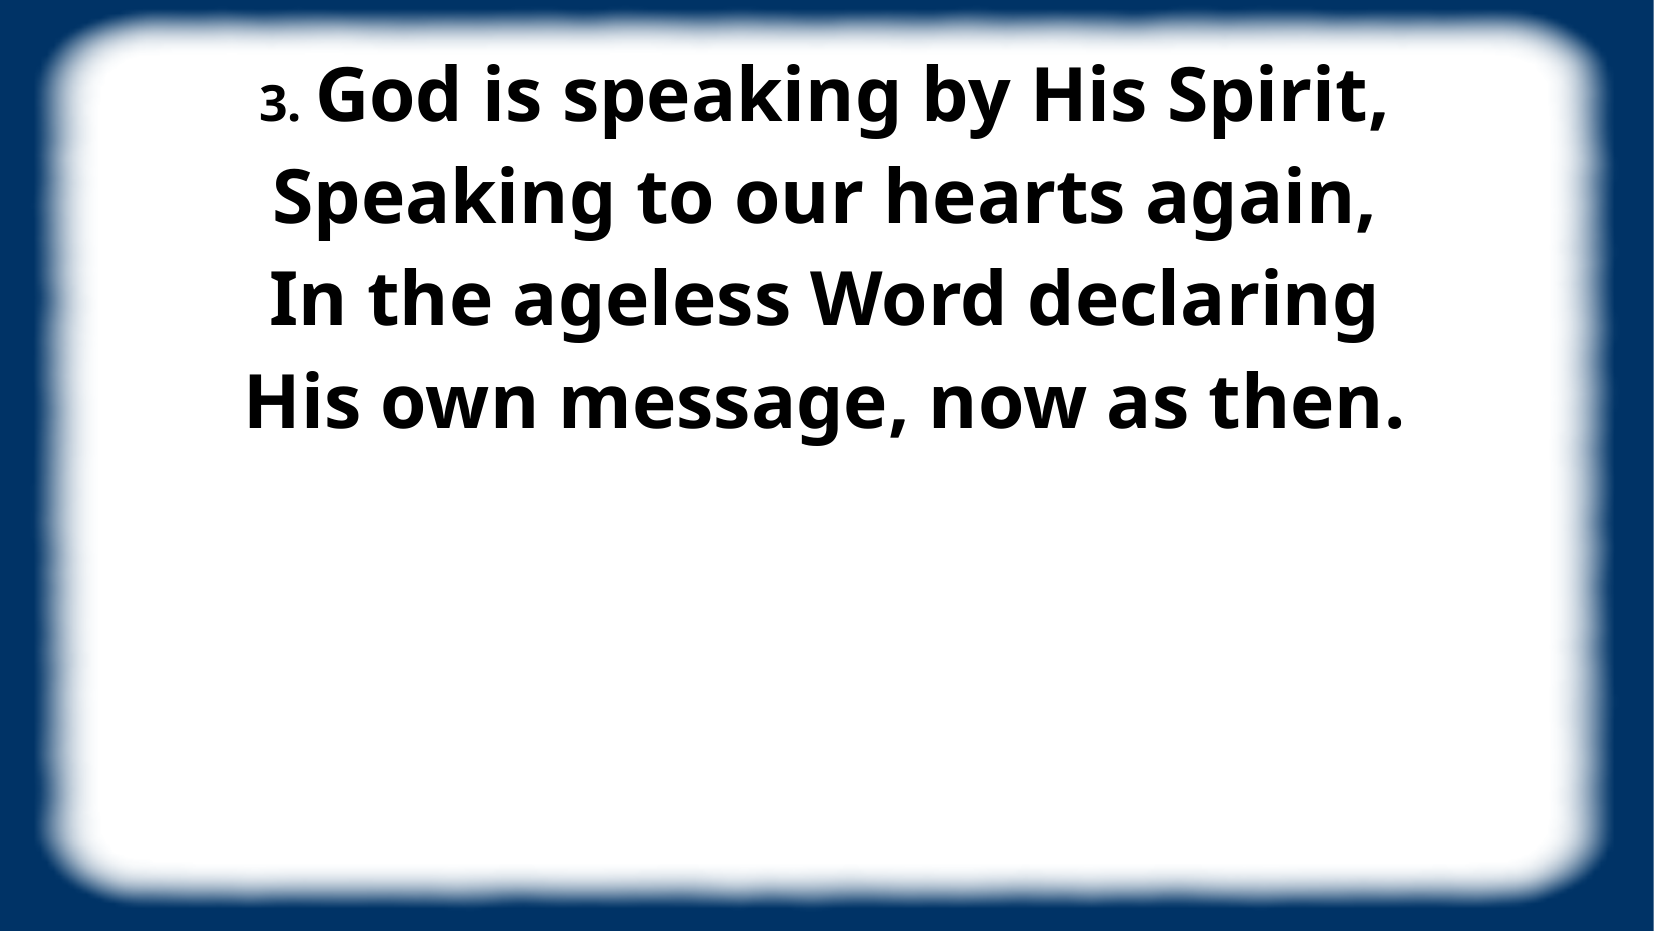

3. God is speaking by His Spirit,
Speaking to our hearts again,
In the ageless Word declaring
His own message, now as then.